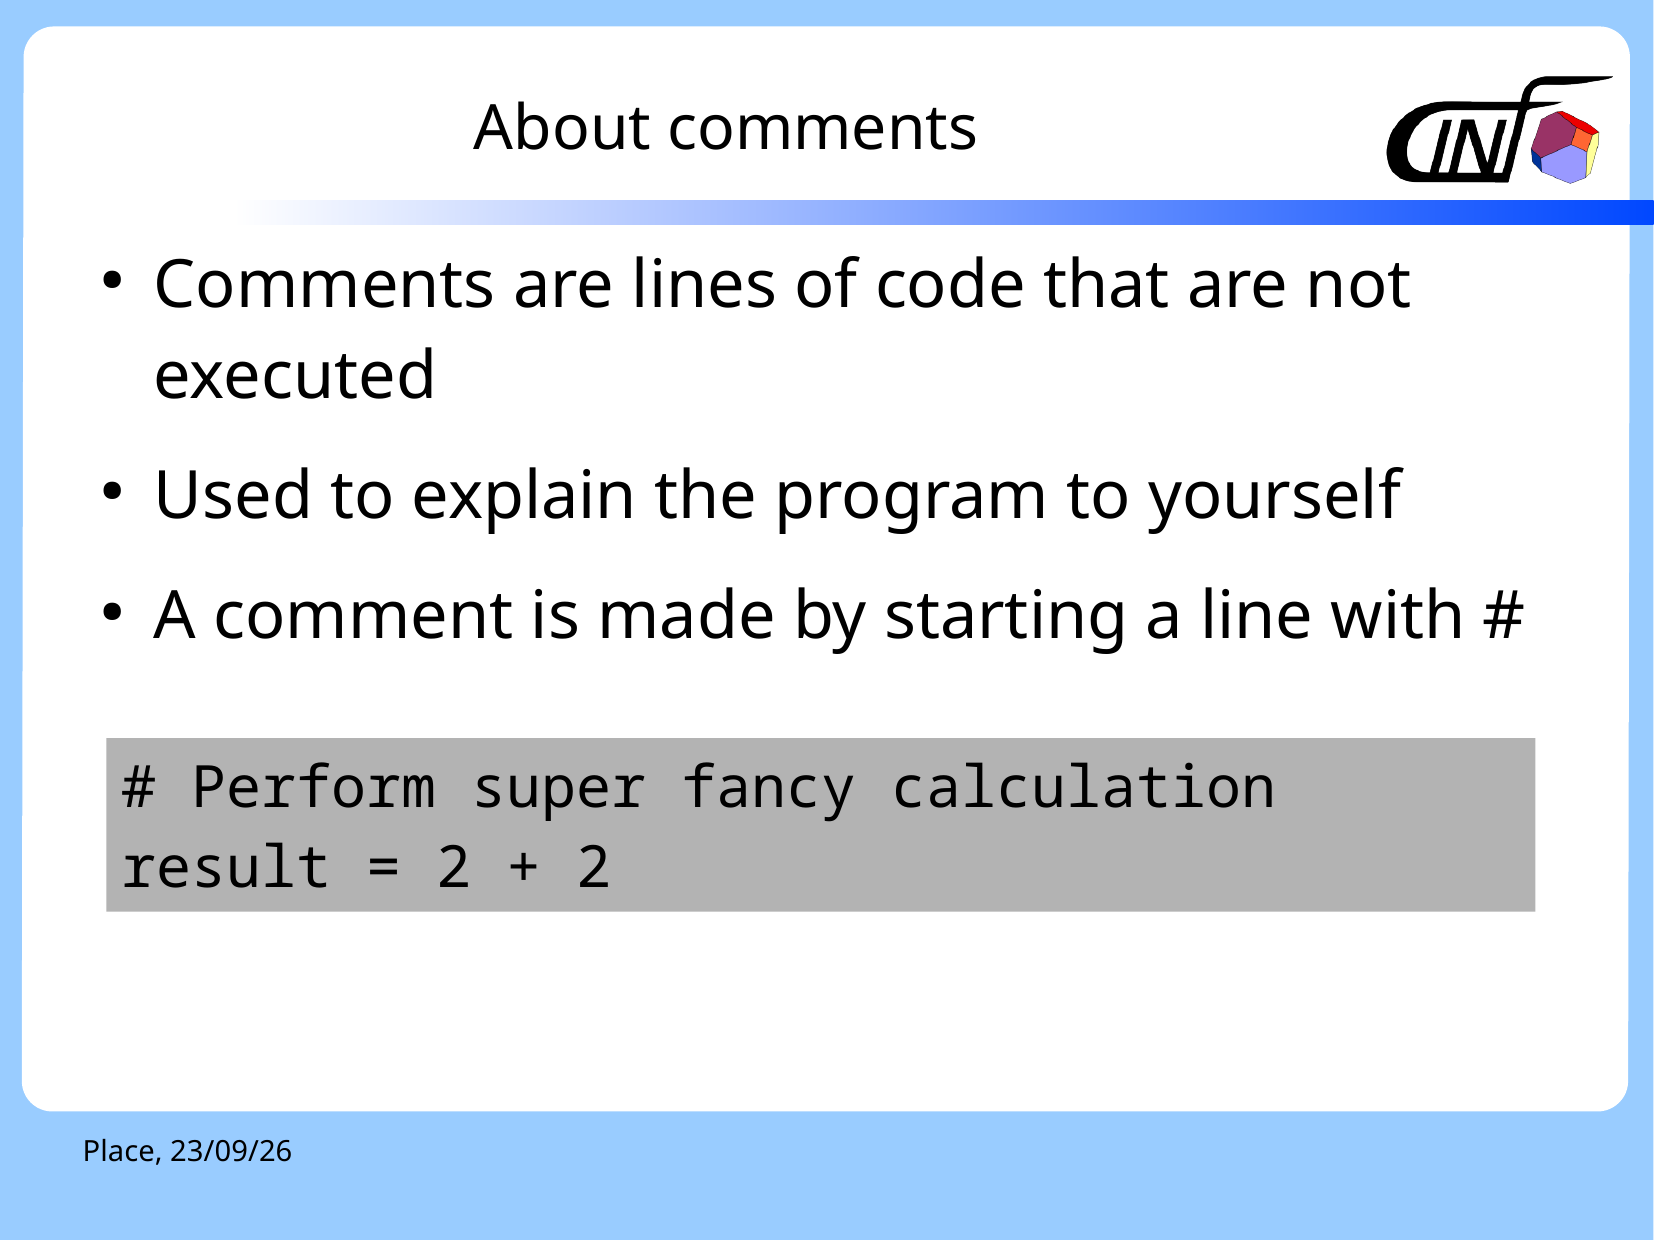

# About comments
Comments are lines of code that are not executed
Used to explain the program to yourself
A comment is made by starting a line with #
# Perform super fancy calculation
result = 2 + 2